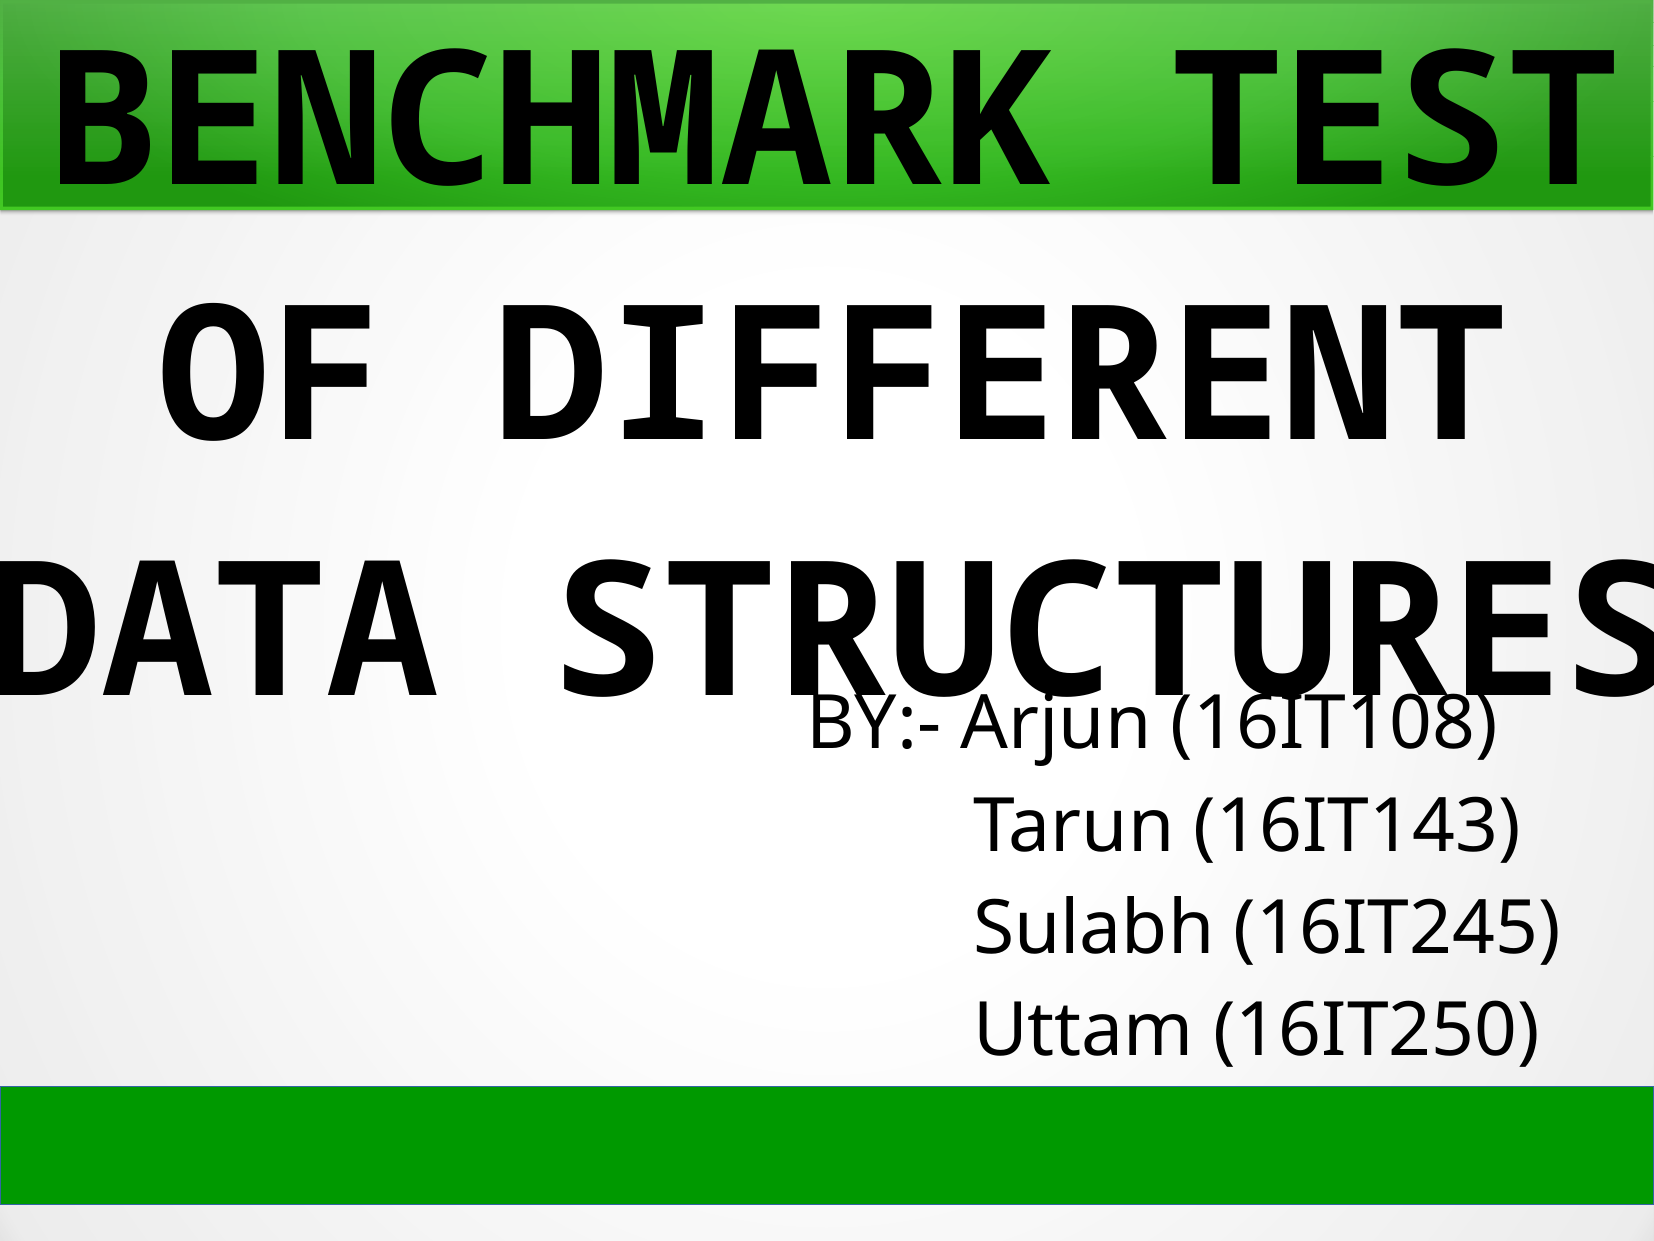

BENCHMARK TEST OF DIFFERENT DATA STRUCTURES
BY:- Arjun (16IT108)
		 Tarun (16IT143)
		 Sulabh (16IT245)
		 Uttam (16IT250)
12/26/03
AVL Trees - Lecture 8
1